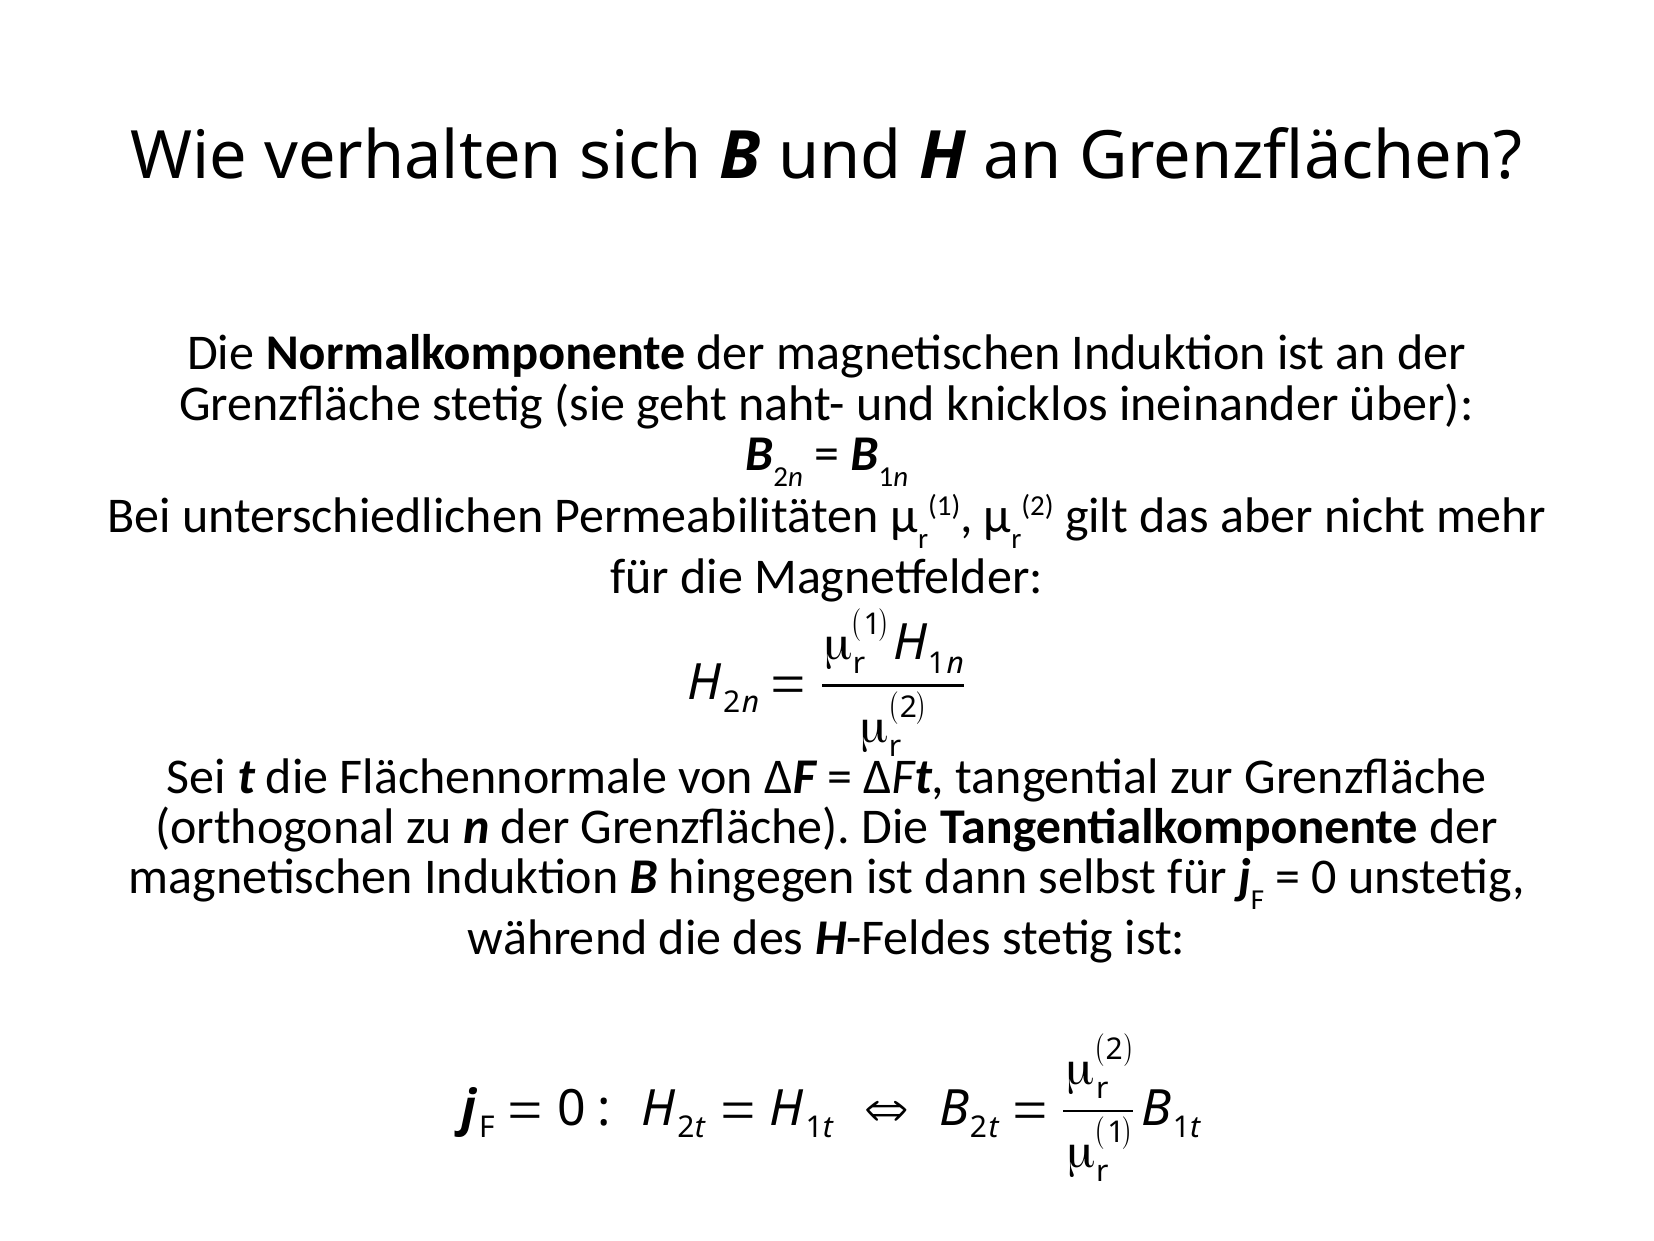

# Wie verhalten sich B und H an Grenzflächen?
Die Normalkomponente der magnetischen Induktion ist an der Grenzfläche stetig (sie geht naht- und knicklos ineinander über):
B2n = B1n
Bei unterschiedlichen Permeabilitäten μr(1), μr(2) gilt das aber nicht mehr für die Magnetfelder:
Sei t die Flächennormale von ΔF = ΔFt, tangential zur Grenzfläche (orthogonal zu n der Grenzfläche). Die Tangentialkomponente der magnetischen Induktion B hingegen ist dann selbst für jF = 0 unstetig, während die des H-Feldes stetig ist: